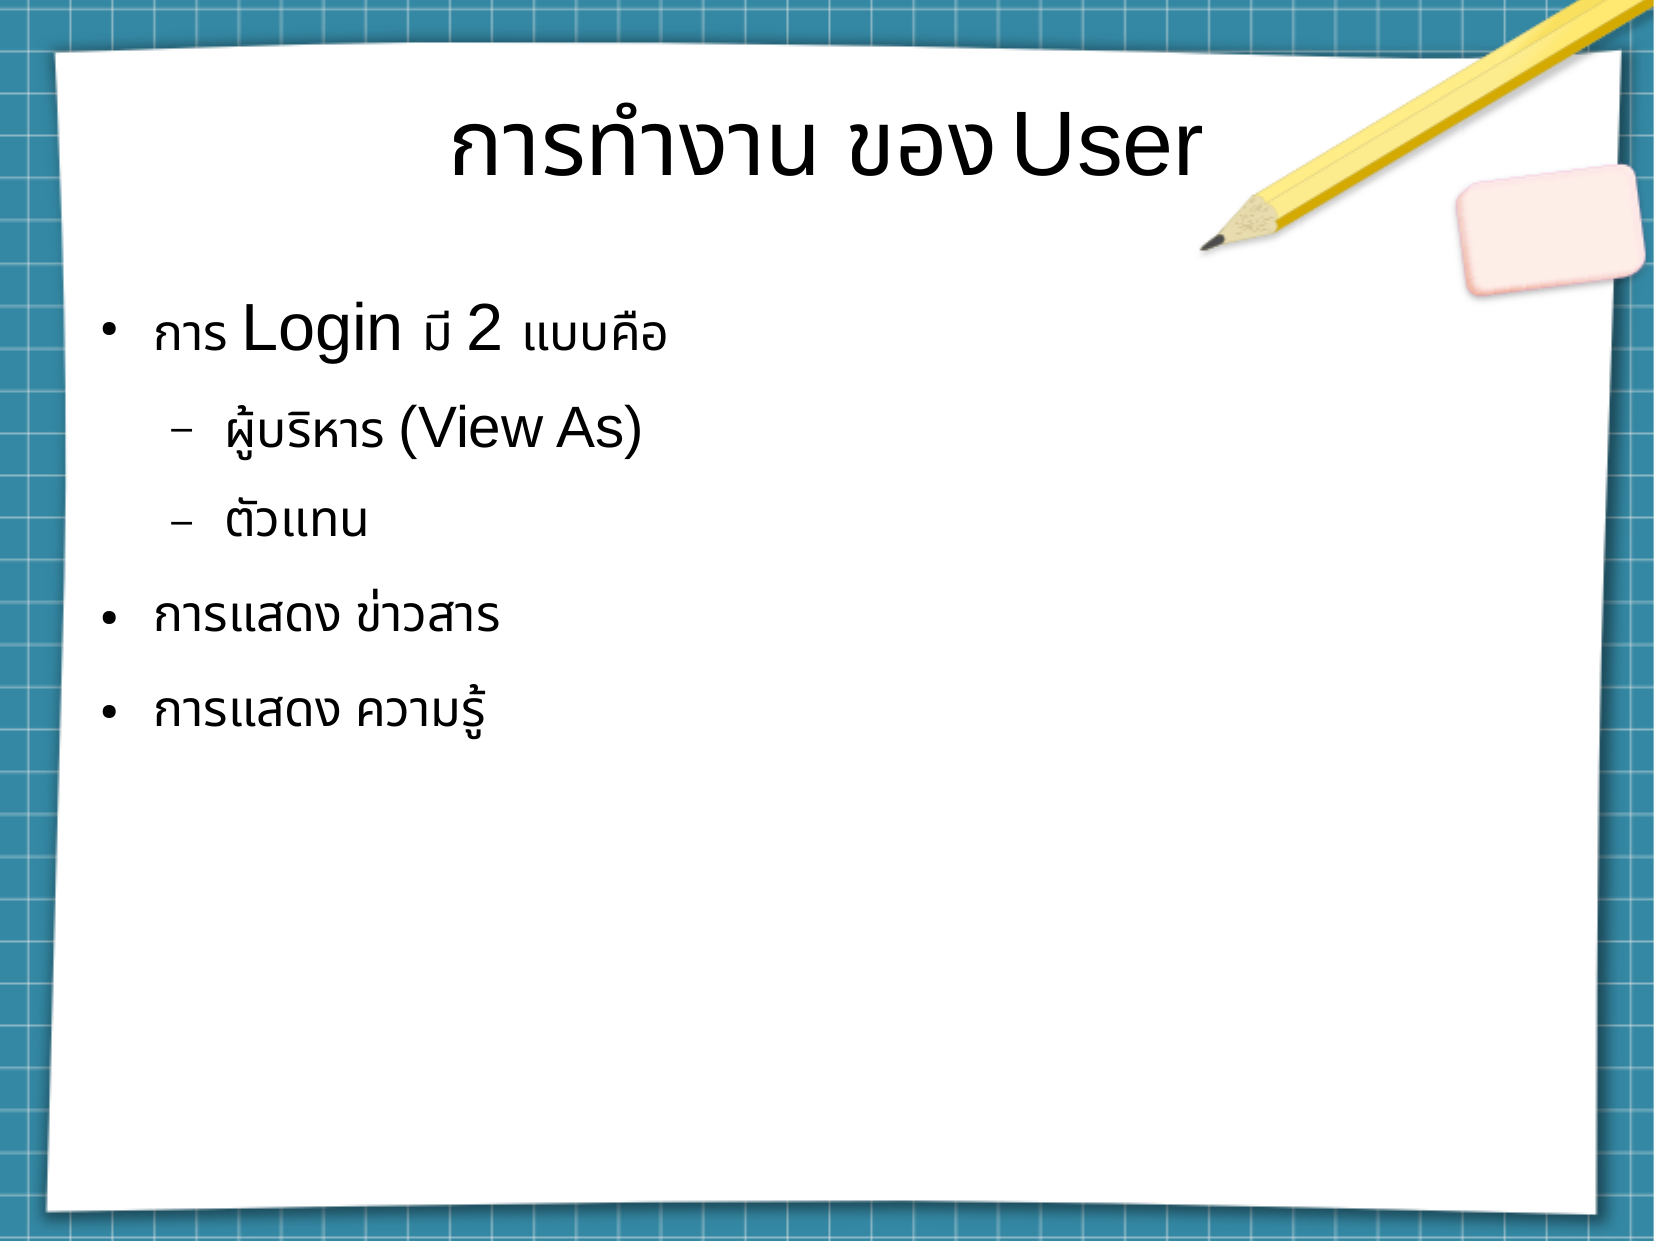

# การทำงาน ของ User
การ Login มี 2 แบบคือ
ผู้บริหาร (View As)
ตัวแทน
การแสดง ข่าวสาร
การแสดง ความรู้